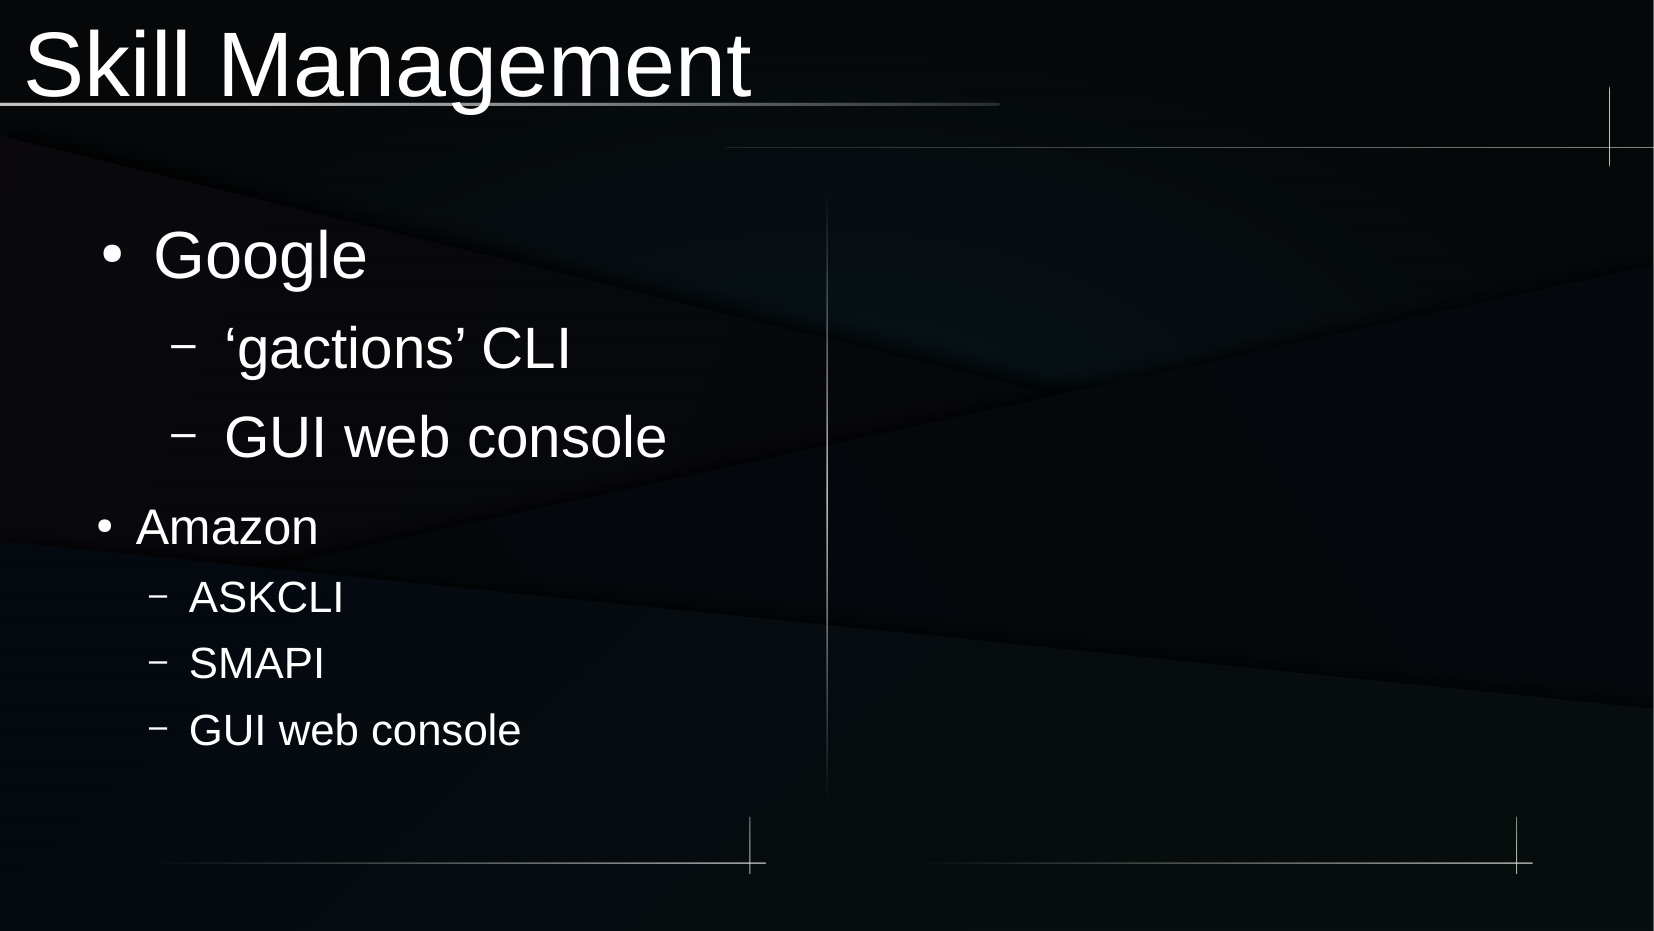

# Skill Management
Google
‘gactions’ CLI
GUI web console
Amazon
ASKCLI
SMAPI
GUI web console